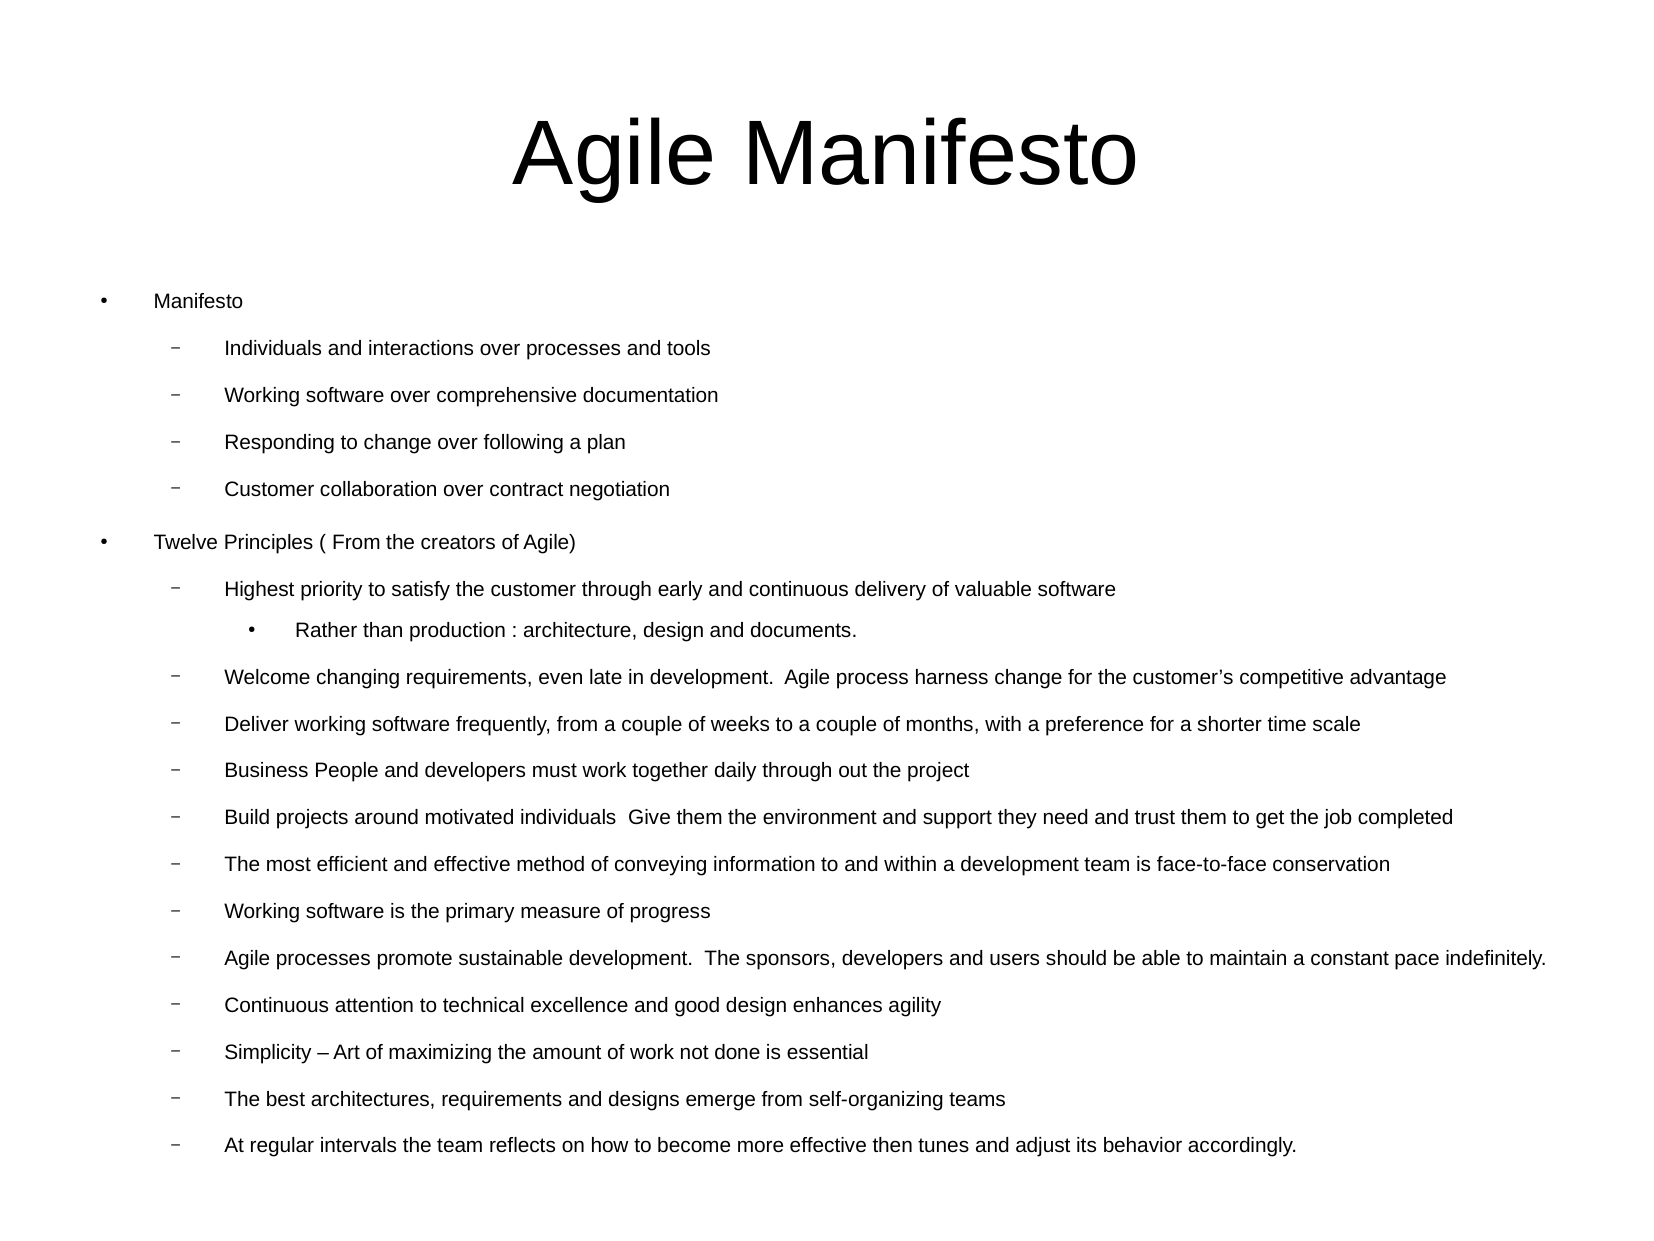

# Agile Manifesto
Manifesto
Individuals and interactions over processes and tools
Working software over comprehensive documentation
Responding to change over following a plan
Customer collaboration over contract negotiation
Twelve Principles ( From the creators of Agile)
Highest priority to satisfy the customer through early and continuous delivery of valuable software
Rather than production : architecture, design and documents.
Welcome changing requirements, even late in development. Agile process harness change for the customer’s competitive advantage
Deliver working software frequently, from a couple of weeks to a couple of months, with a preference for a shorter time scale
Business People and developers must work together daily through out the project
Build projects around motivated individuals Give them the environment and support they need and trust them to get the job completed
The most efficient and effective method of conveying information to and within a development team is face-to-face conservation
Working software is the primary measure of progress
Agile processes promote sustainable development. The sponsors, developers and users should be able to maintain a constant pace indefinitely.
Continuous attention to technical excellence and good design enhances agility
Simplicity – Art of maximizing the amount of work not done is essential
The best architectures, requirements and designs emerge from self-organizing teams
At regular intervals the team reflects on how to become more effective then tunes and adjust its behavior accordingly.